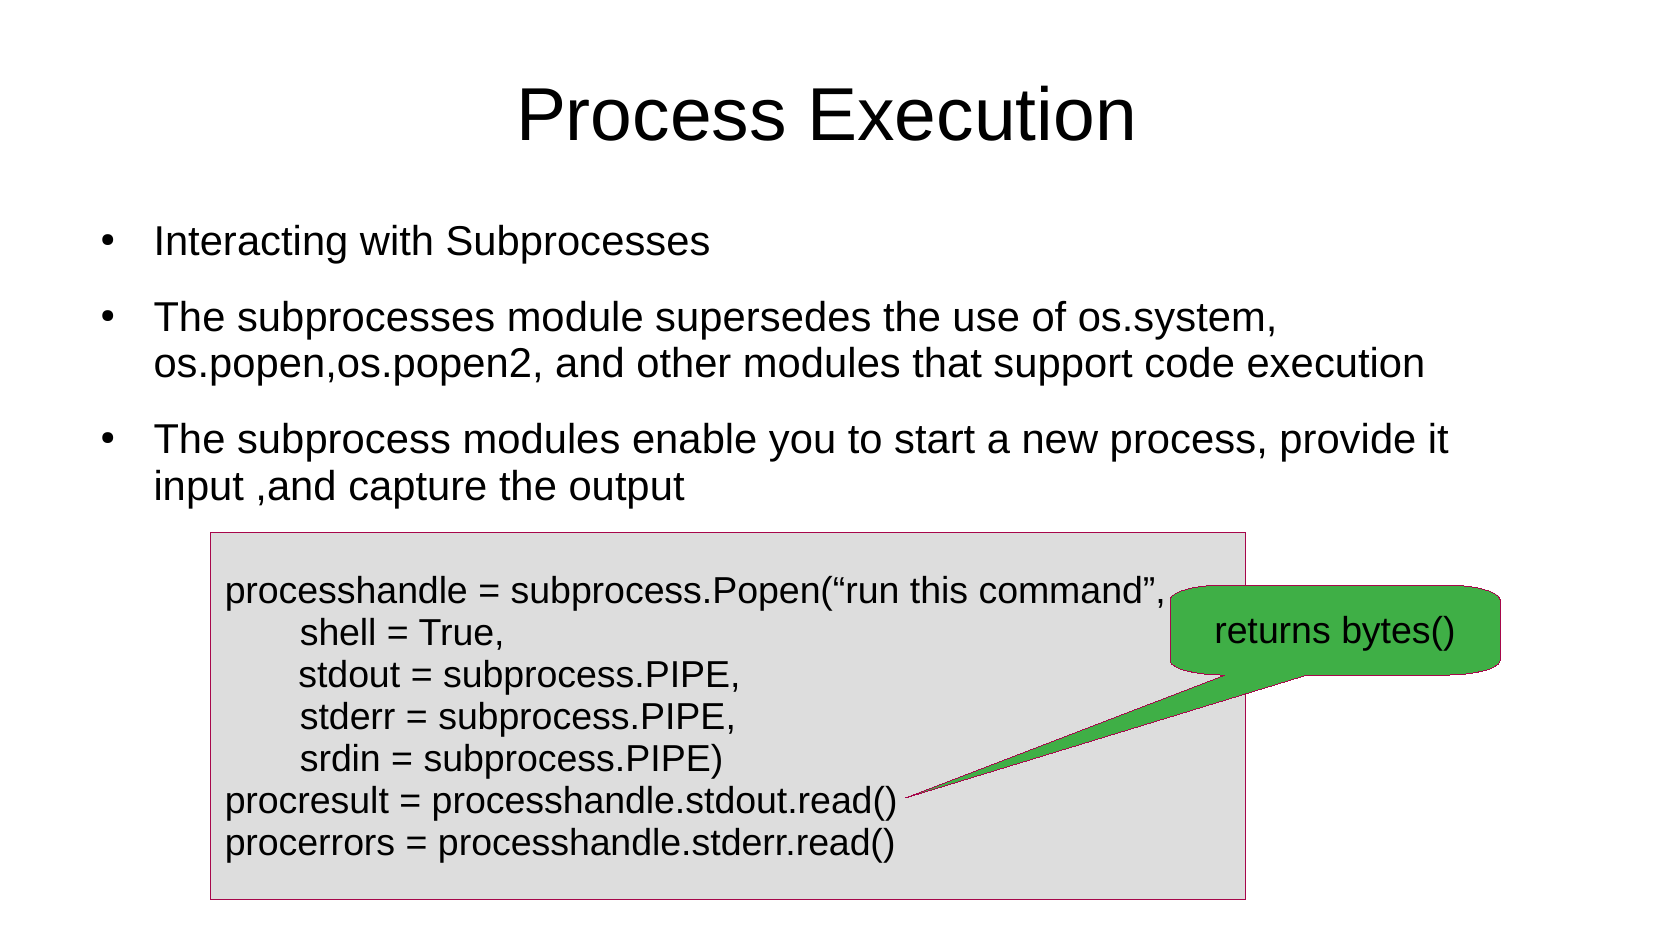

# Process Execution
Interacting with Subprocesses
The subprocesses module supersedes the use of os.system, os.popen,os.popen2, and other modules that support code execution
The subprocess modules enable you to start a new process, provide it input ,and capture the output
processhandle = subprocess.Popen(“run this command”,
	shell = True,
 stdout = subprocess.PIPE,
	stderr = subprocess.PIPE,
	srdin = subprocess.PIPE)
procresult = processhandle.stdout.read()
procerrors = processhandle.stderr.read()
returns bytes()